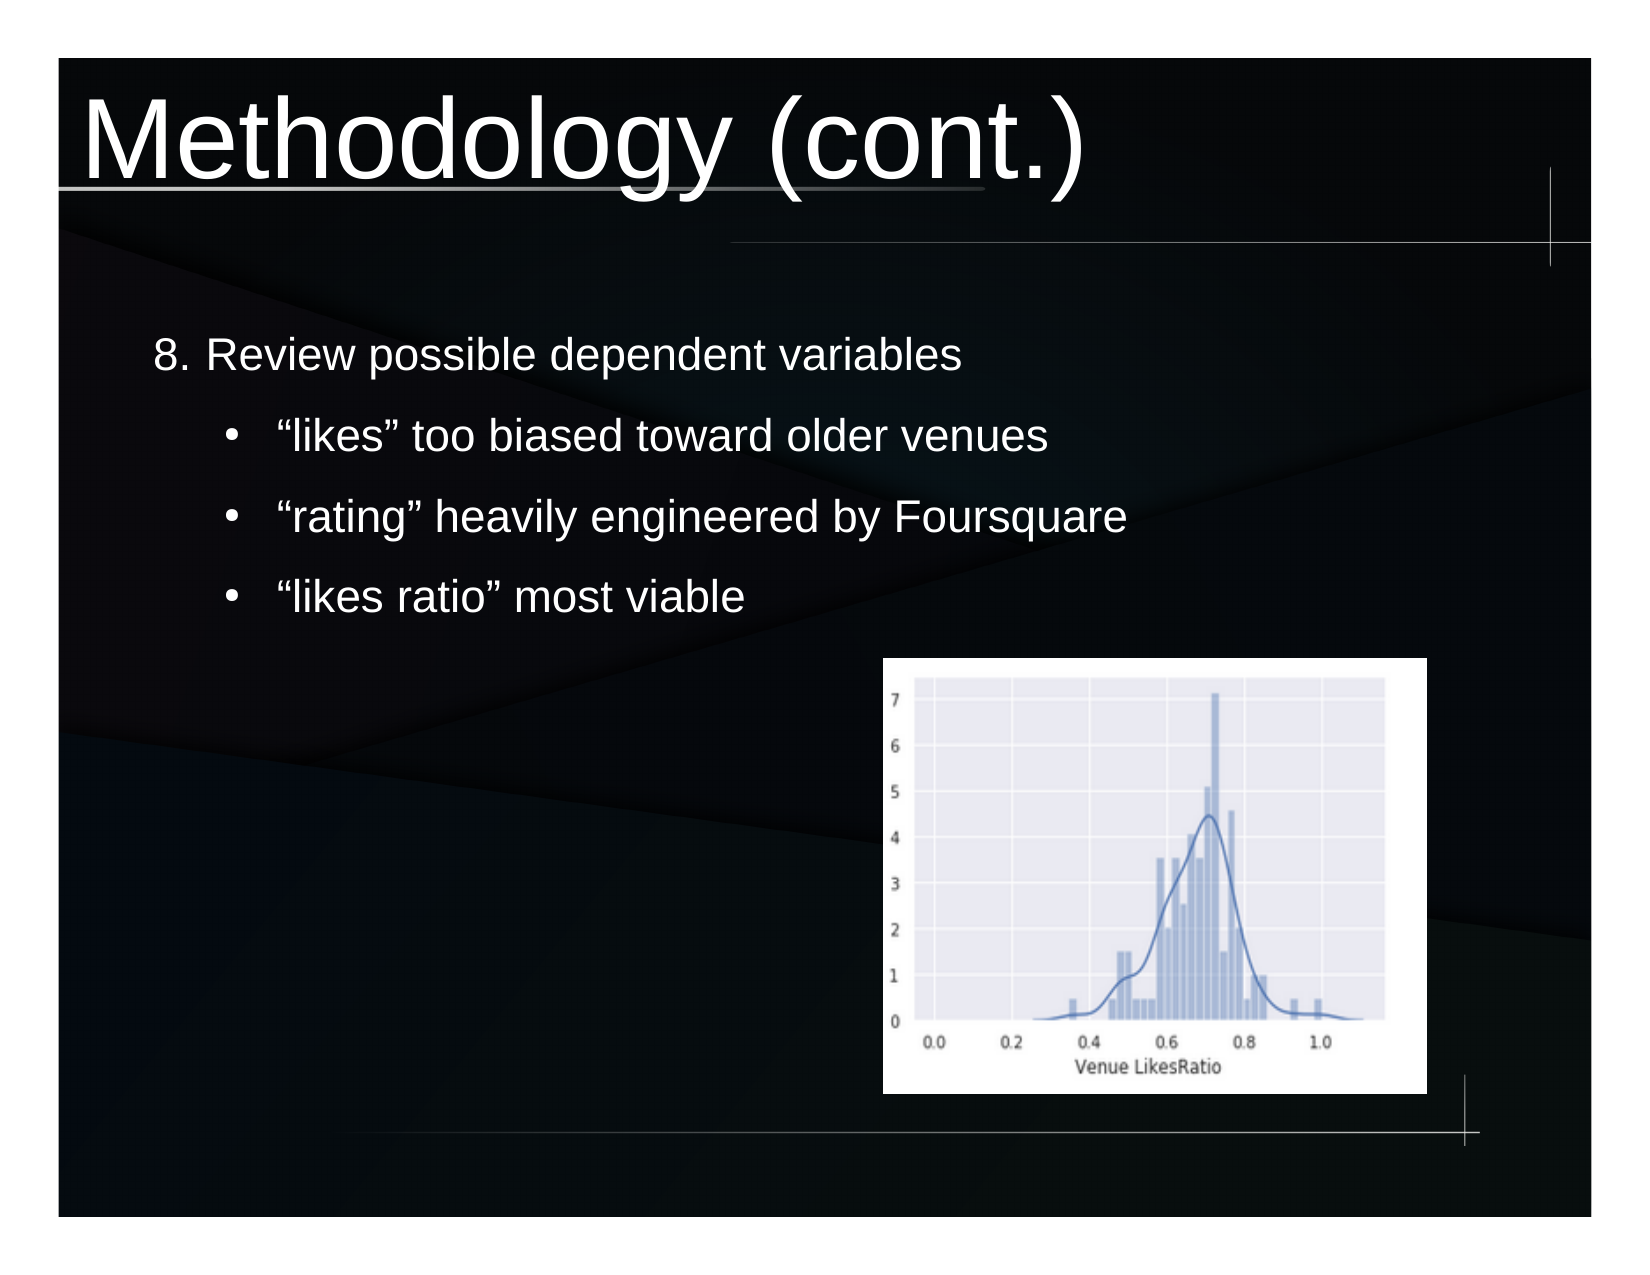

# Methodology (cont.)
Review possible dependent variables
“likes” too biased toward older venues
“rating” heavily engineered by Foursquare
“likes ratio” most viable